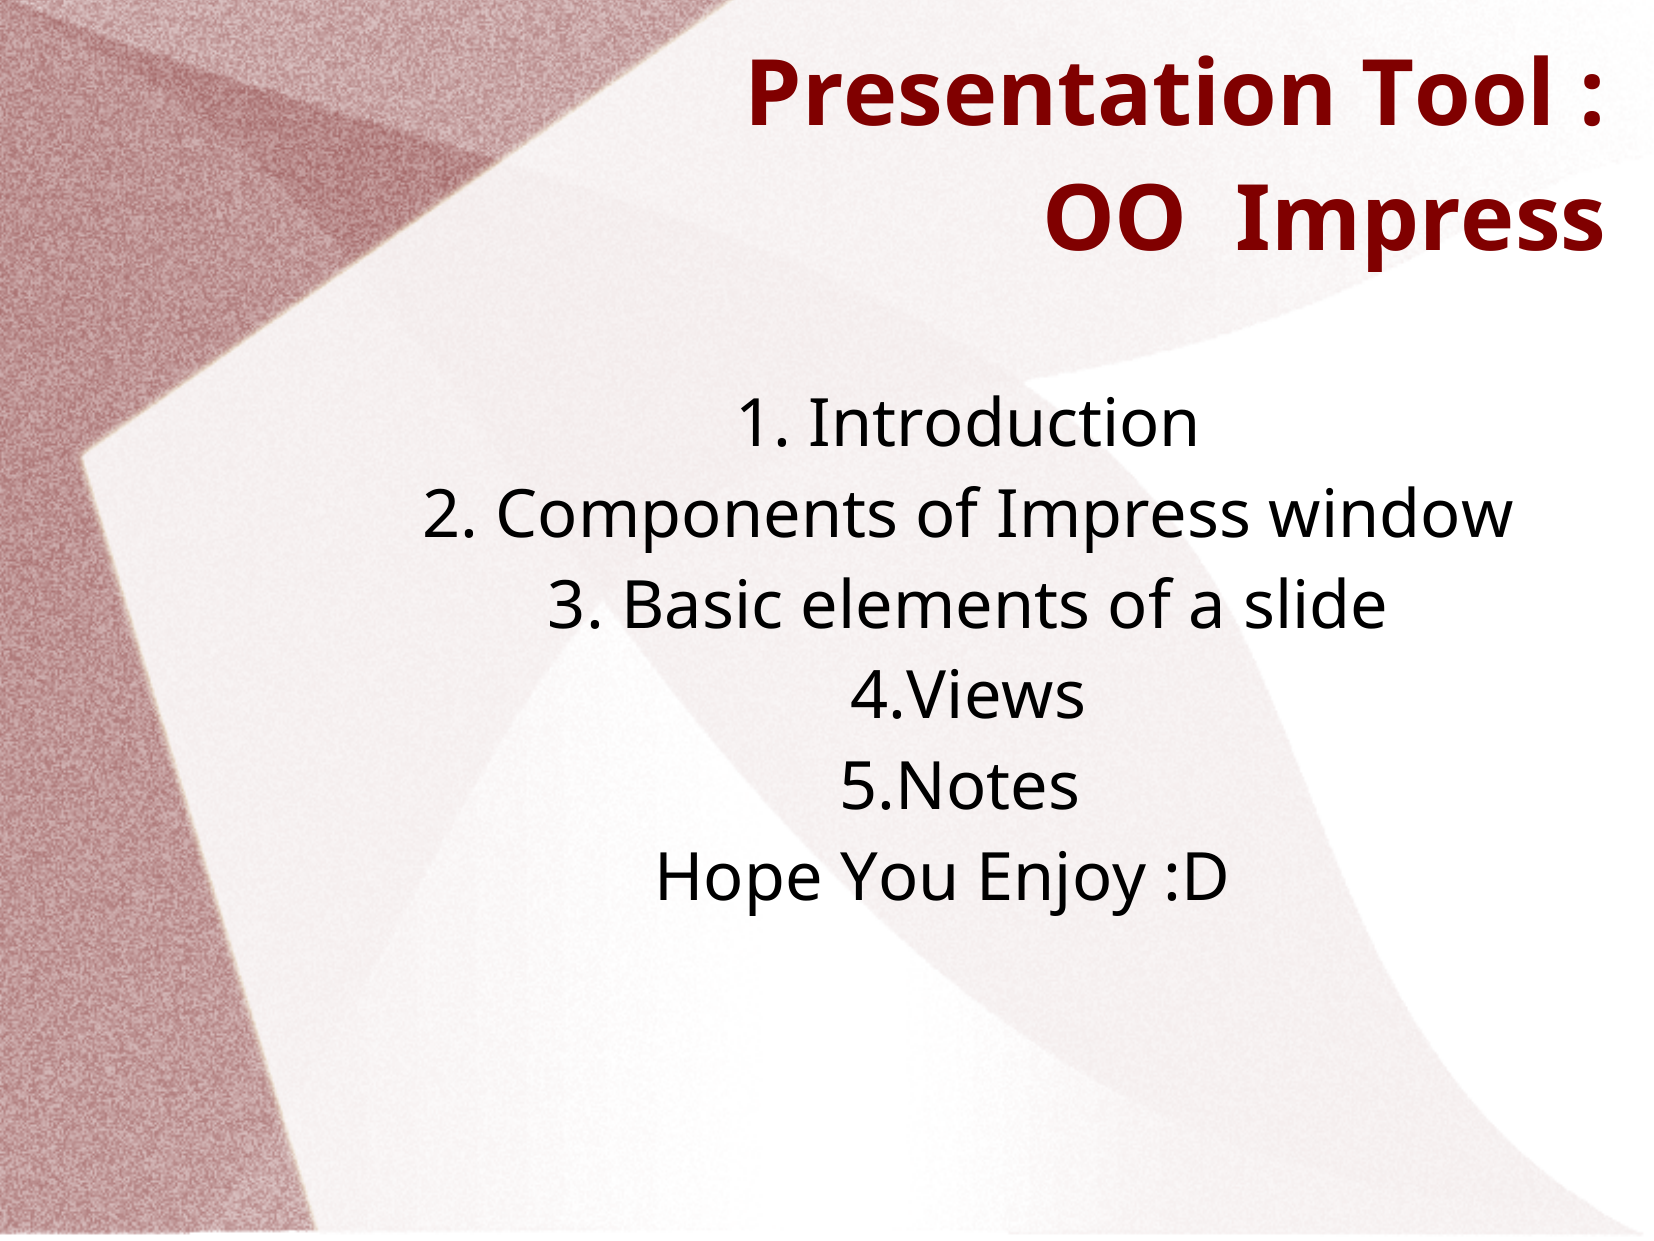

# Presentation Tool : OO Impress
1. Introduction
2. Components of Impress window
3. Basic elements of a slide
4.Views
5.Notes
Hope You Enjoy :D